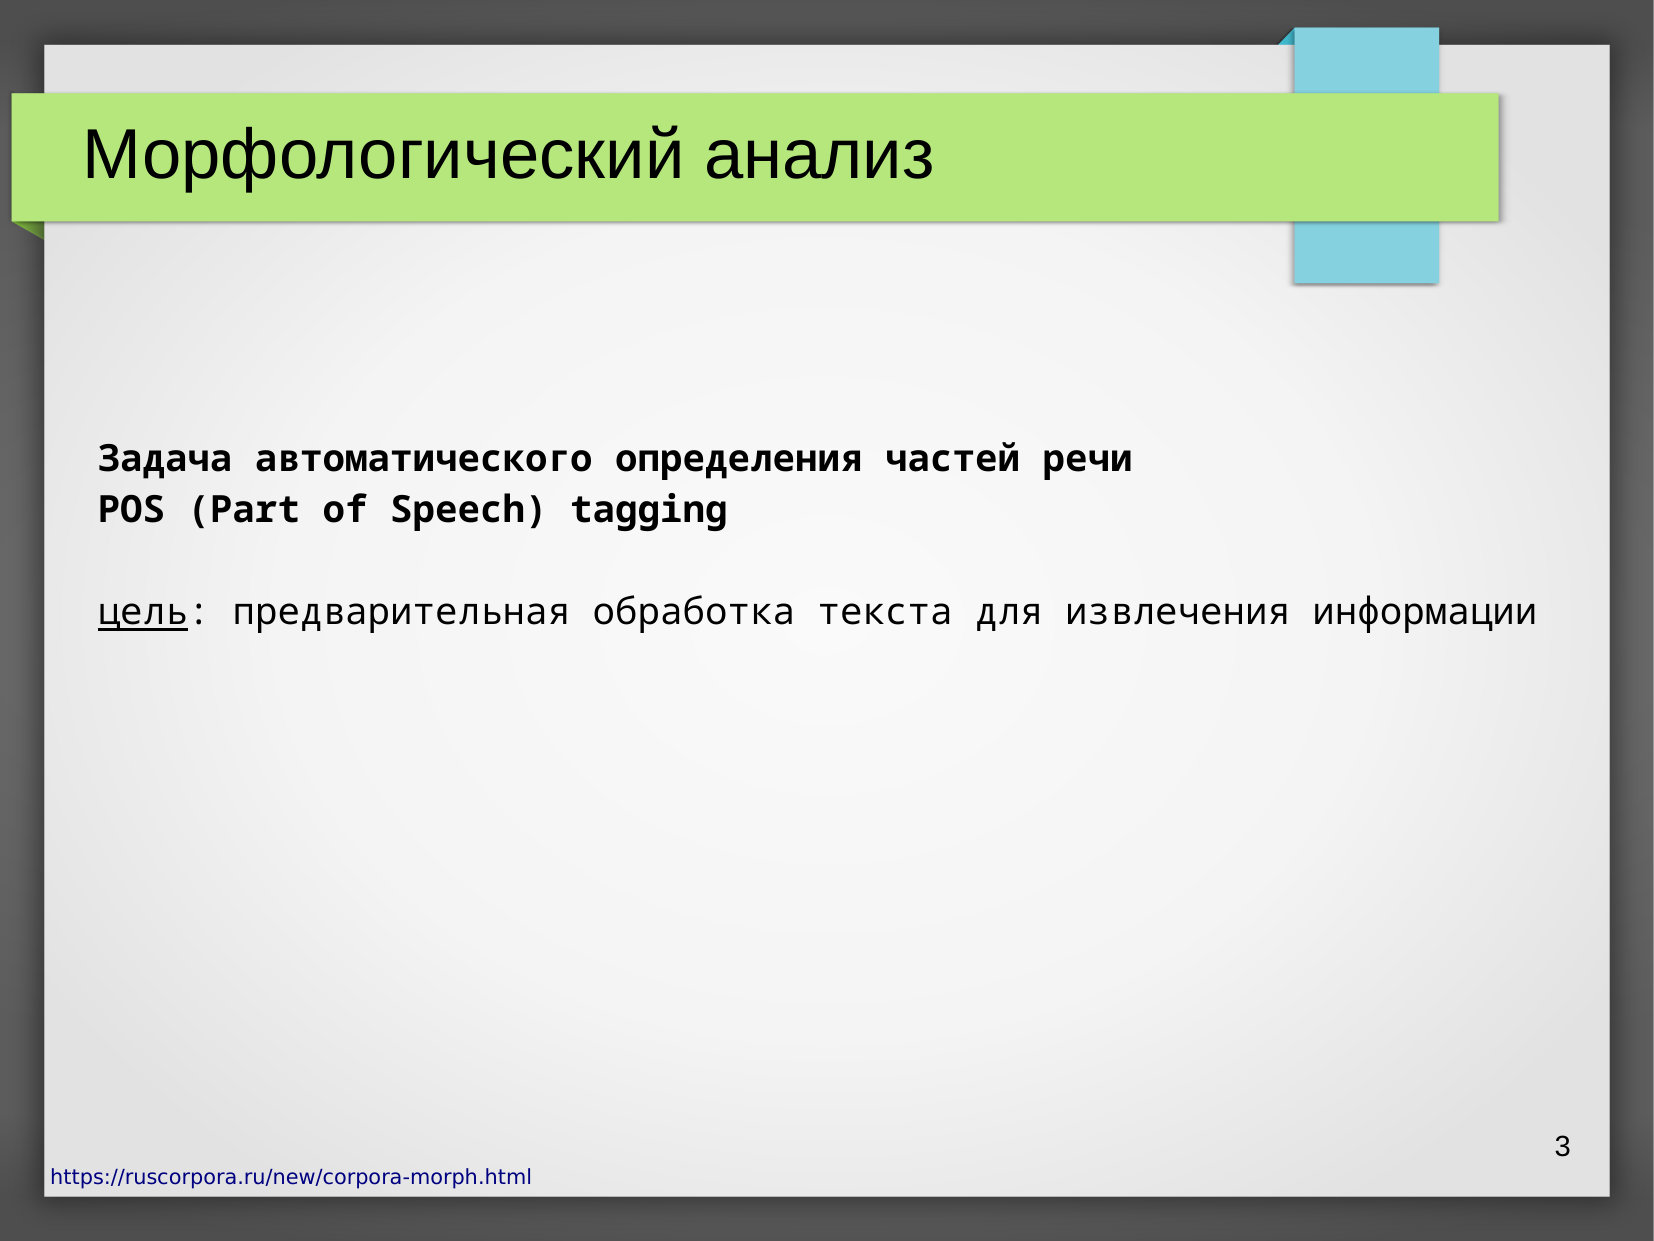

# Морфологический анализ
Задача автоматического определения частей речи
POS (Part of Speech) tagging
цель: предварительная обработка текста для извлечения информации
3
https://ruscorpora.ru/new/corpora-morph.html